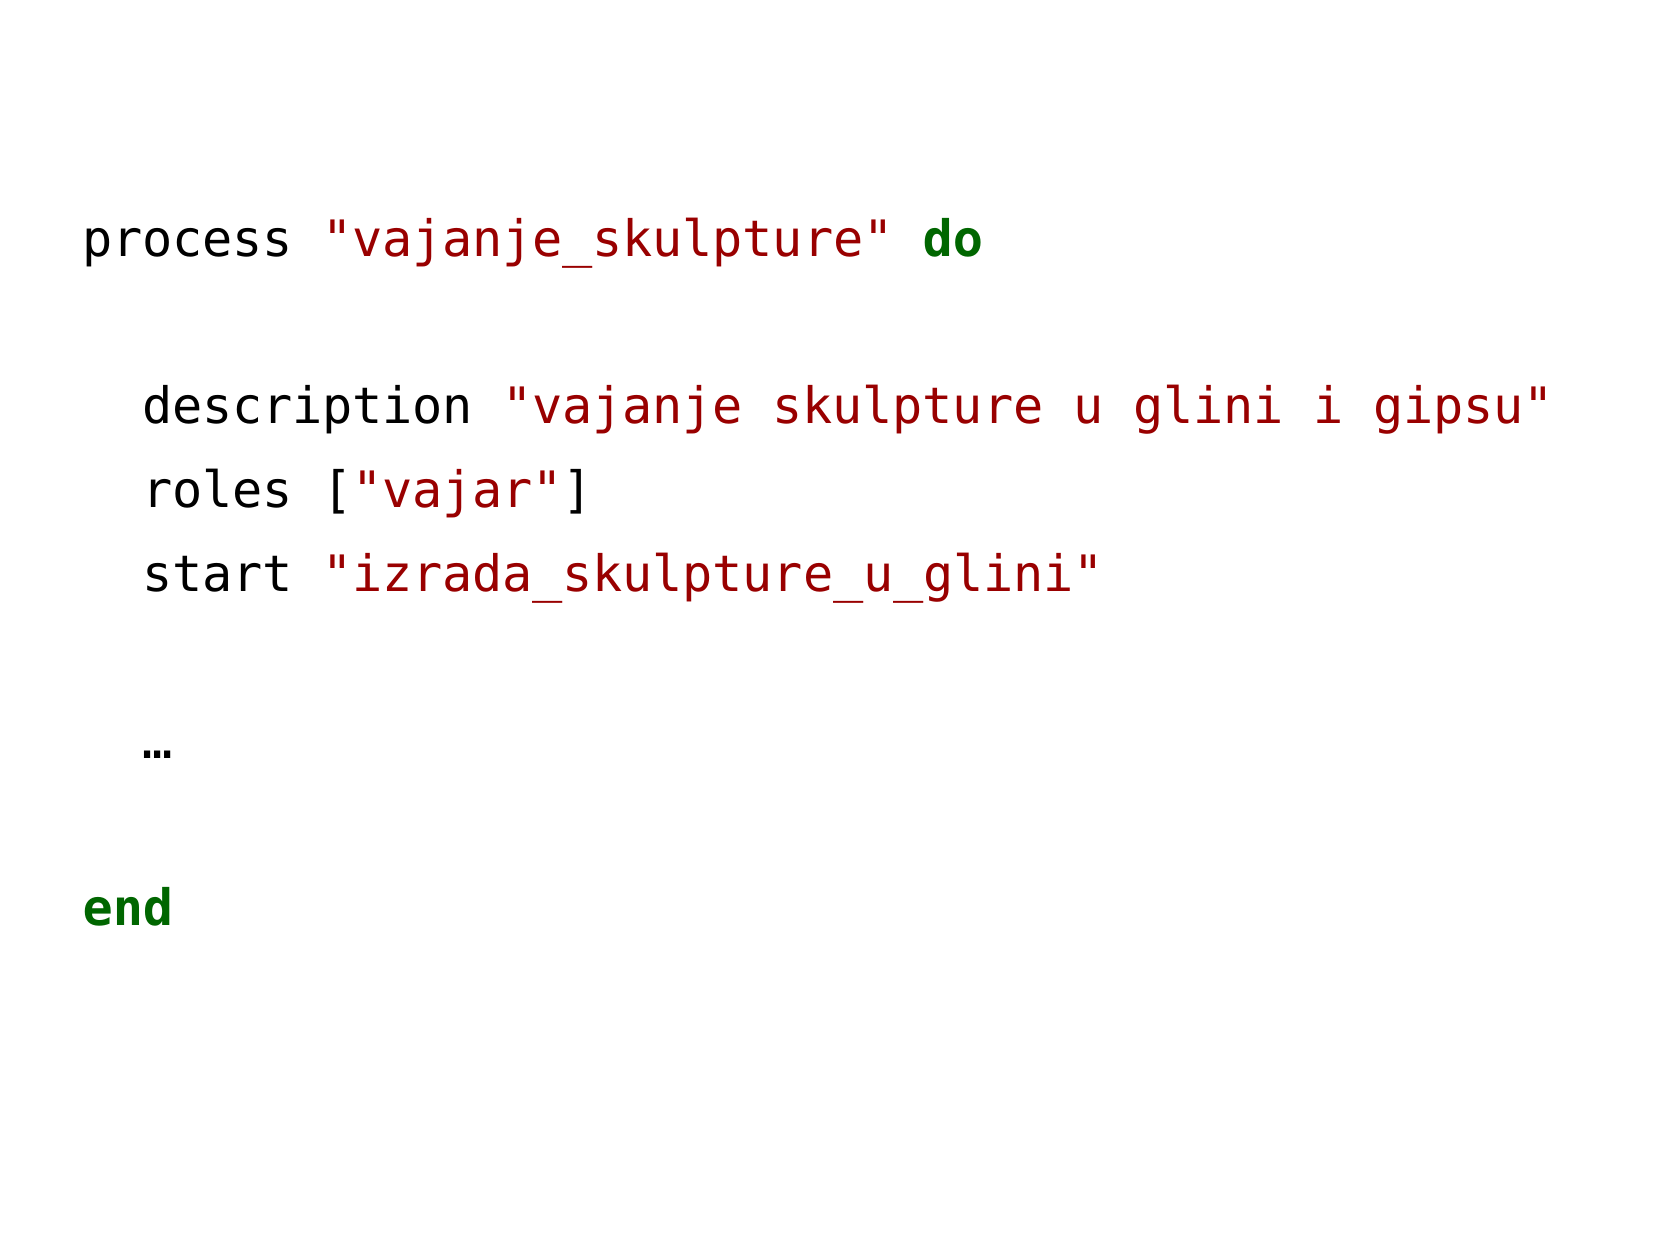

# process "vajanje_skulpture" do
 description "vajanje skulpture u glini i gipsu"
 roles ["vajar"]
 start "izrada_skulpture_u_glini"
 …
end